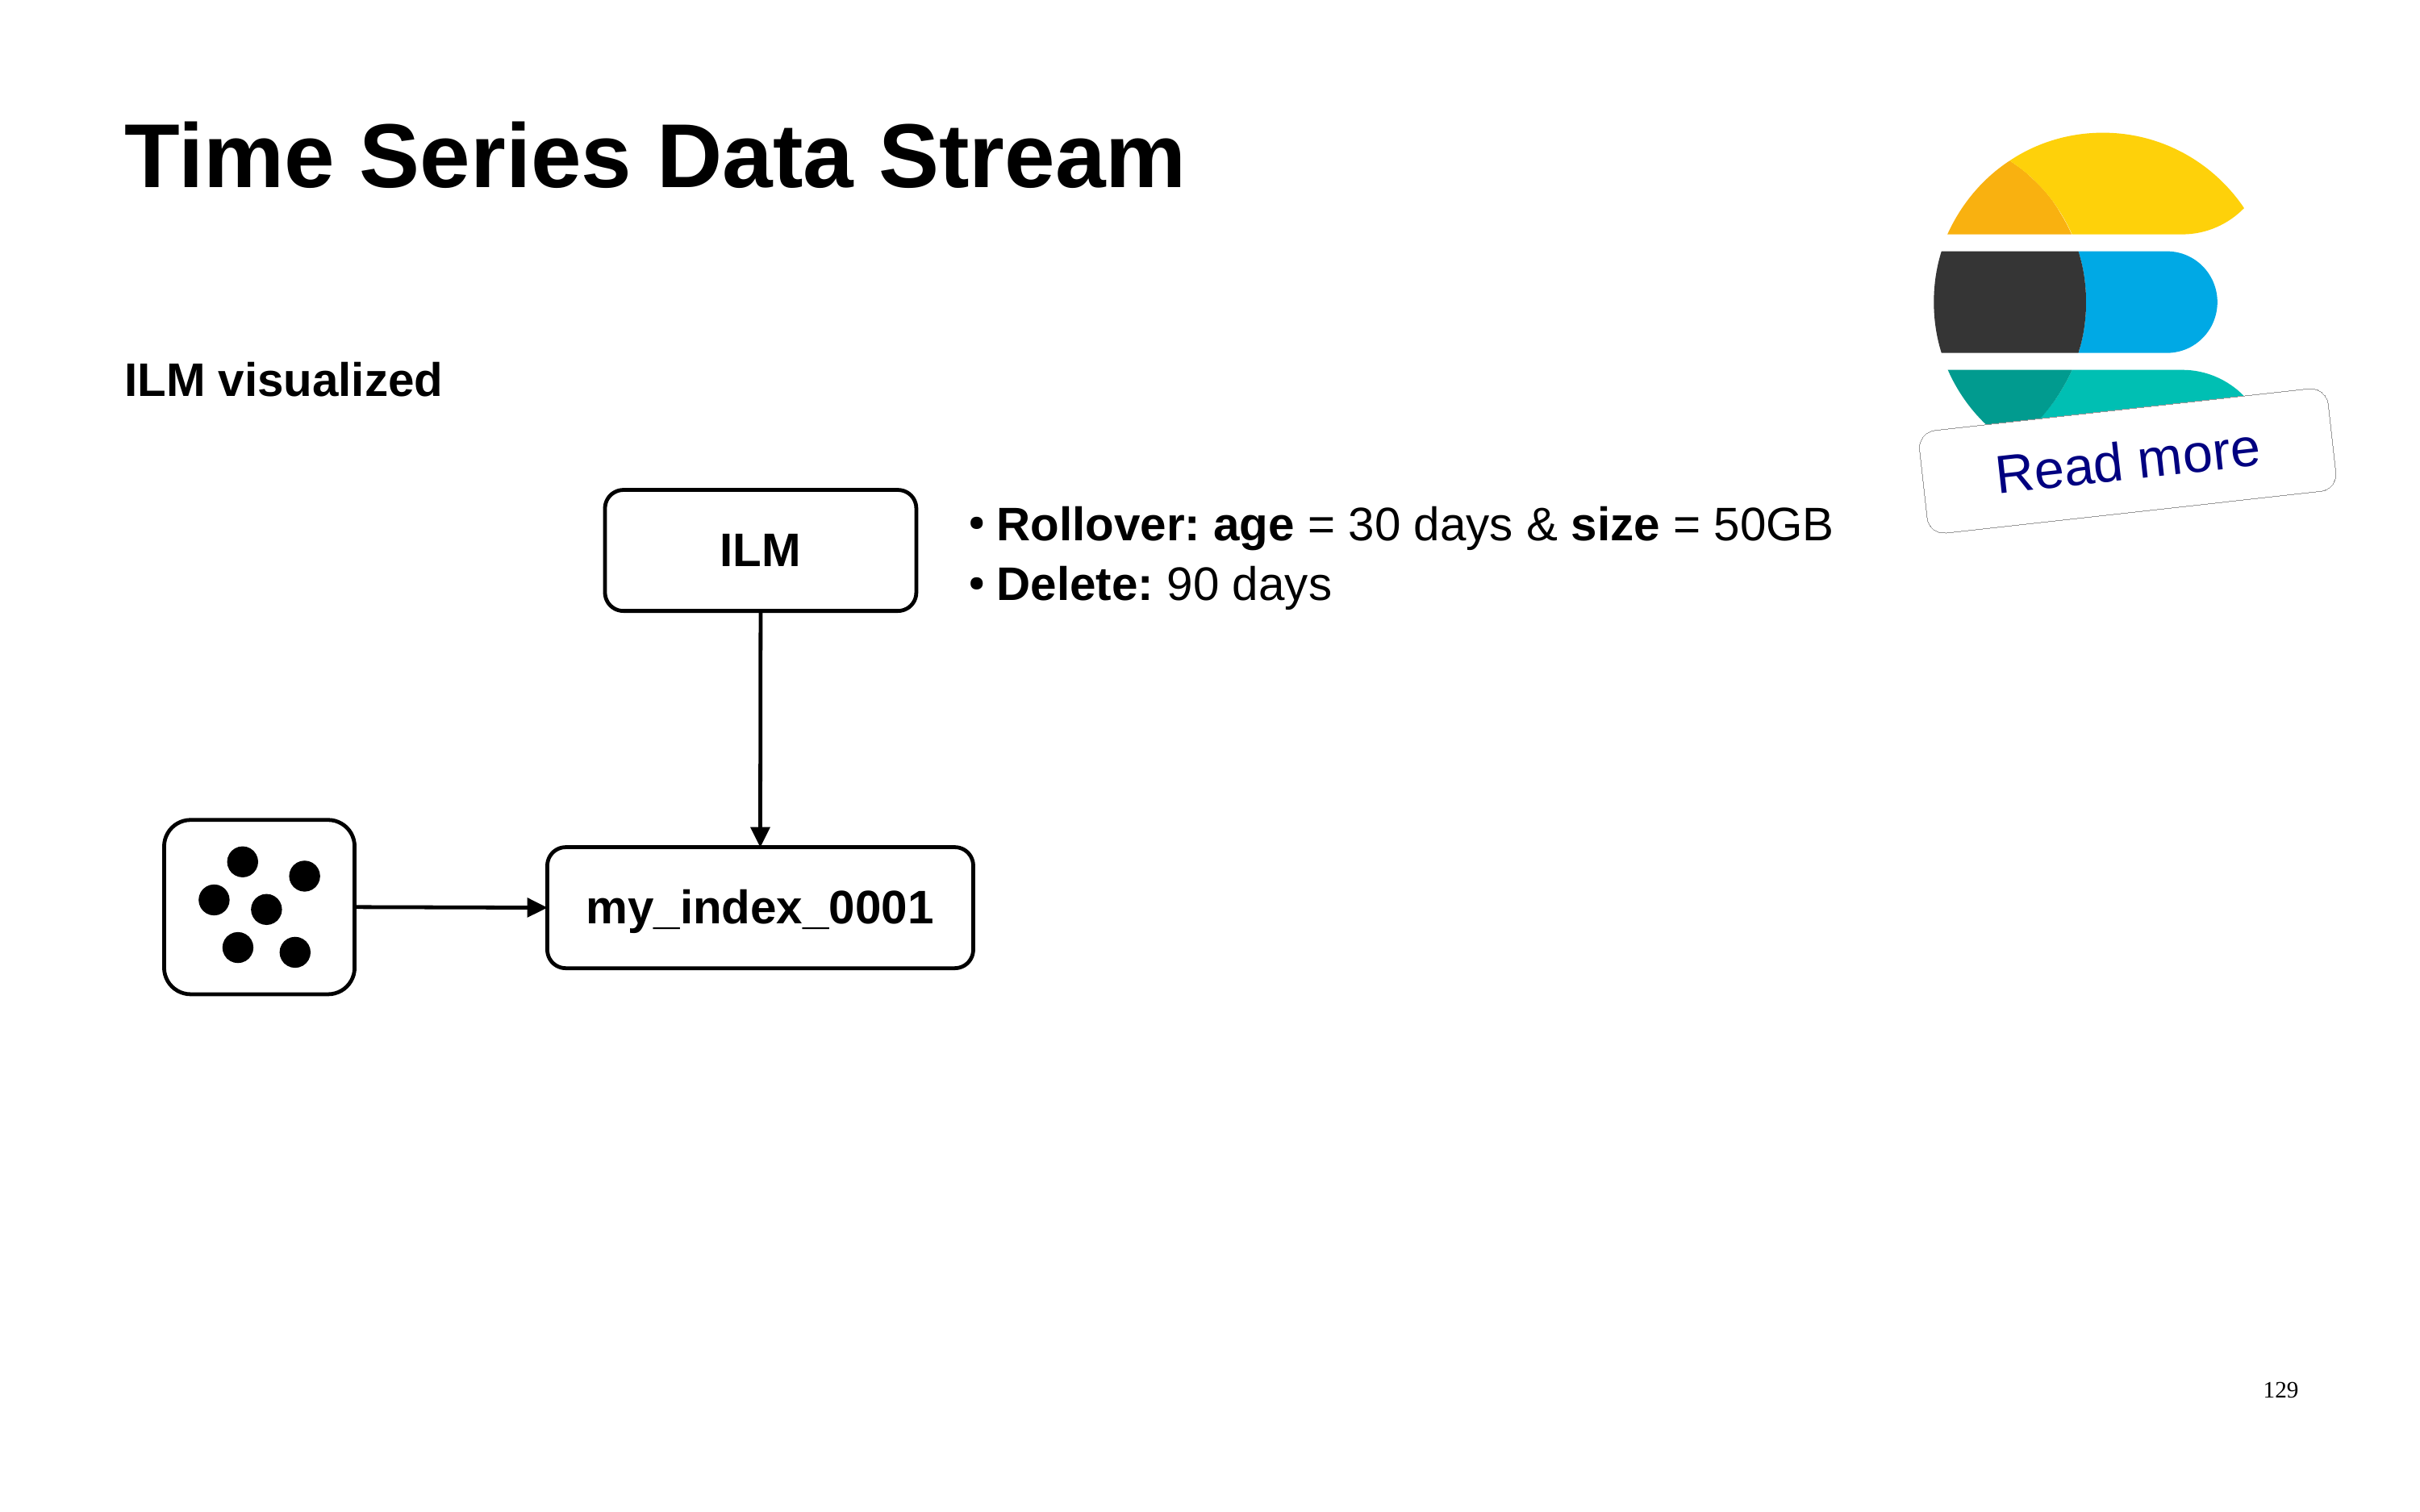

Time Series Data Stream
ILM visualized
Read more
Rollover: age = 30 days & size = 50GB
Delete: 90 days
ILM
my_index_0001
129